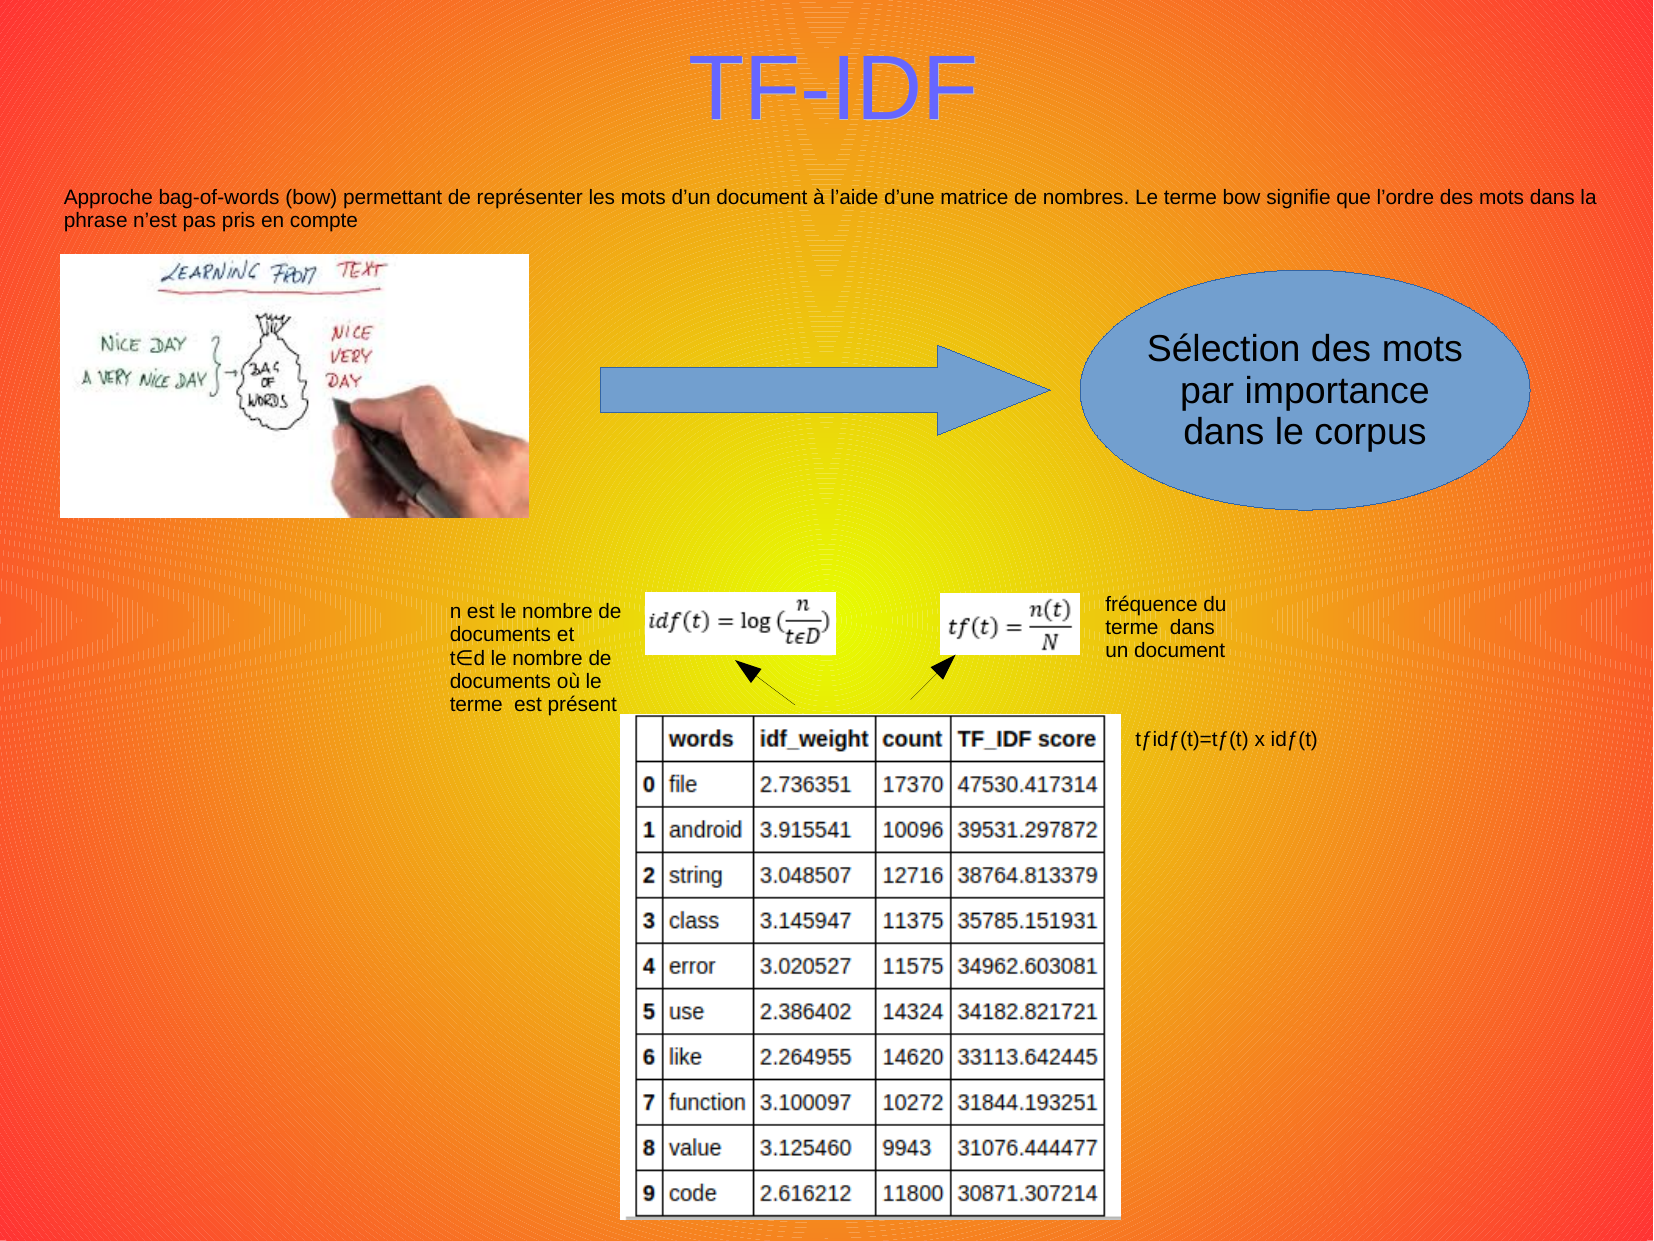

# TF-IDF
Approche bag-of-words (bow) permettant de représenter les mots d’un document à l’aide d’une matrice de nombres. Le terme bow signifie que l’ordre des mots dans la phrase n’est pas pris en compte
Sélection des mots
par importance
dans le corpus
fréquence du terme  dans un document
n est le nombre de documents et t∈d le nombre de documents où le terme  est présent
tƒidƒ(t)=tƒ(t) x idƒ(t)